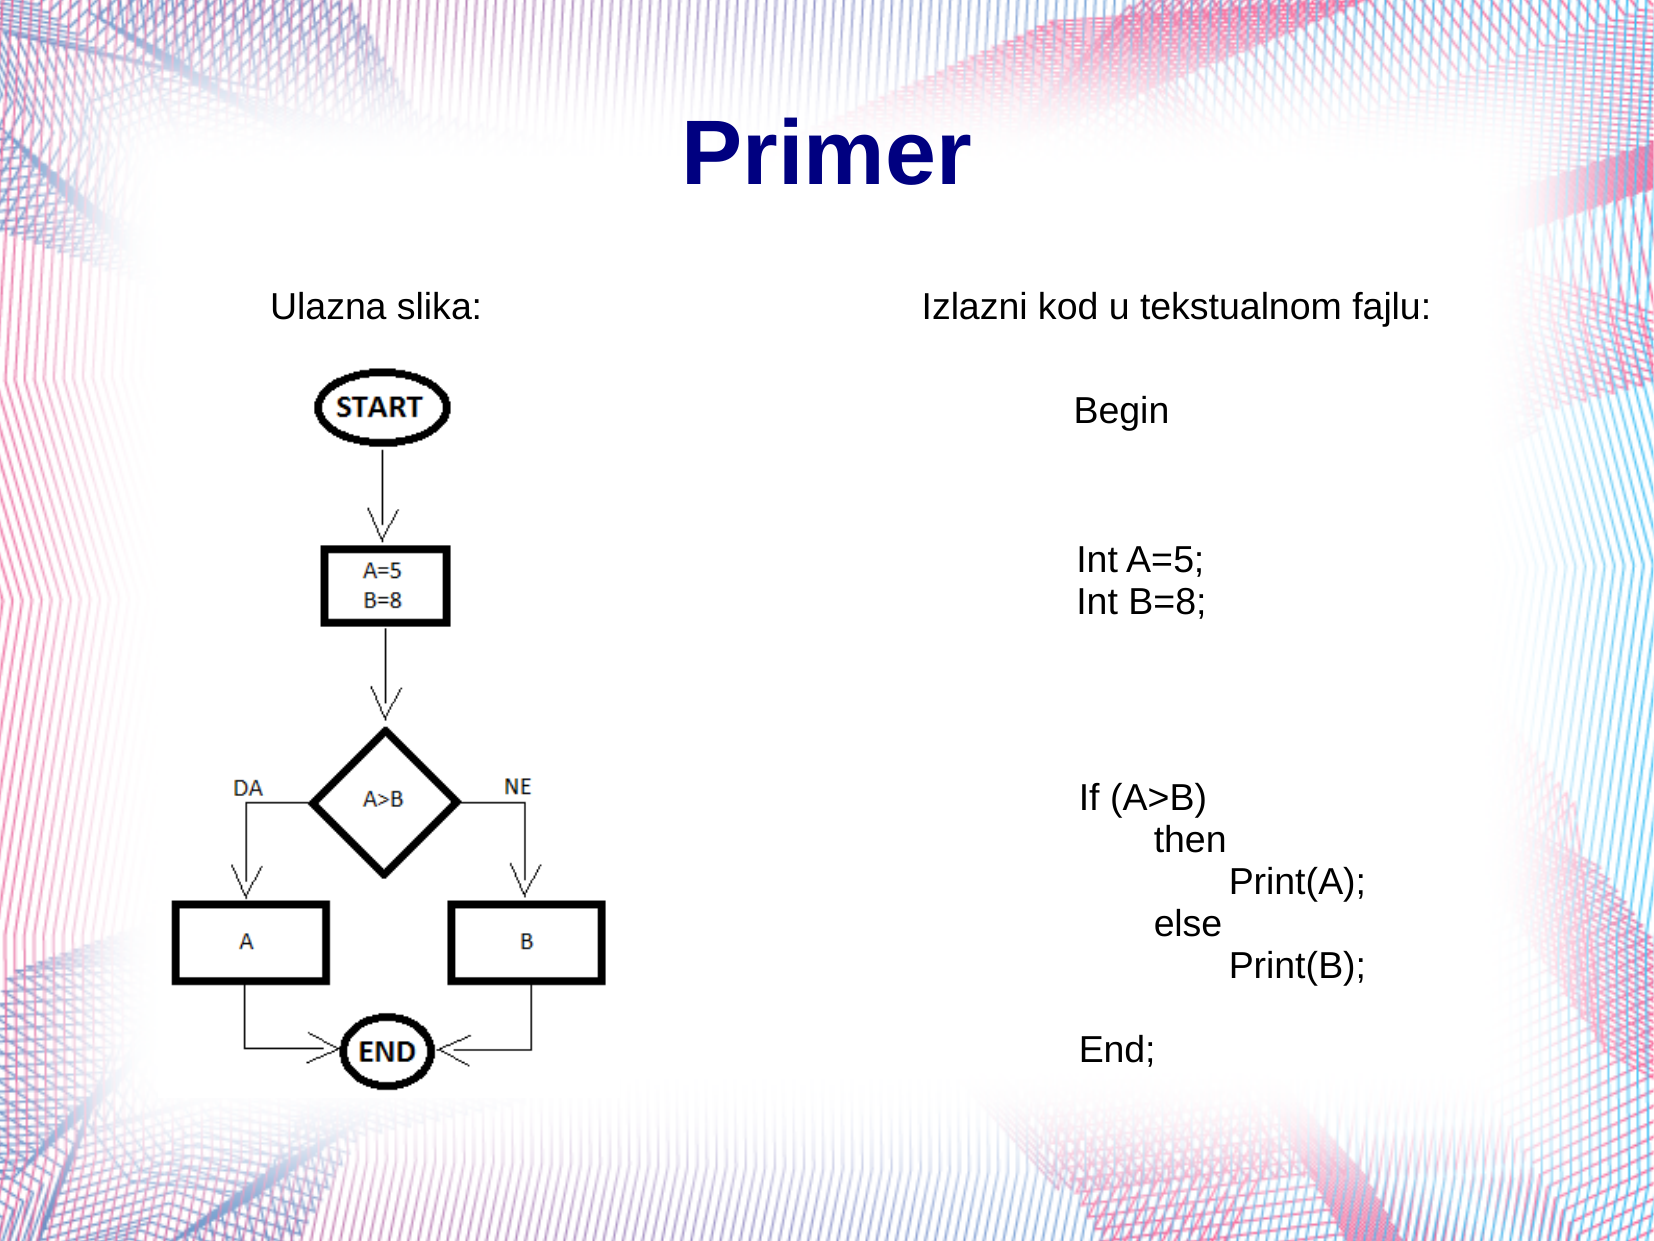

# Primer
Ulazna slika: Izlazni kod u tekstualnom fajlu:
Begin
Int A=5;
Int B=8;
If (A>B)
	then
		Print(A);
	else
		Print(B);
End;